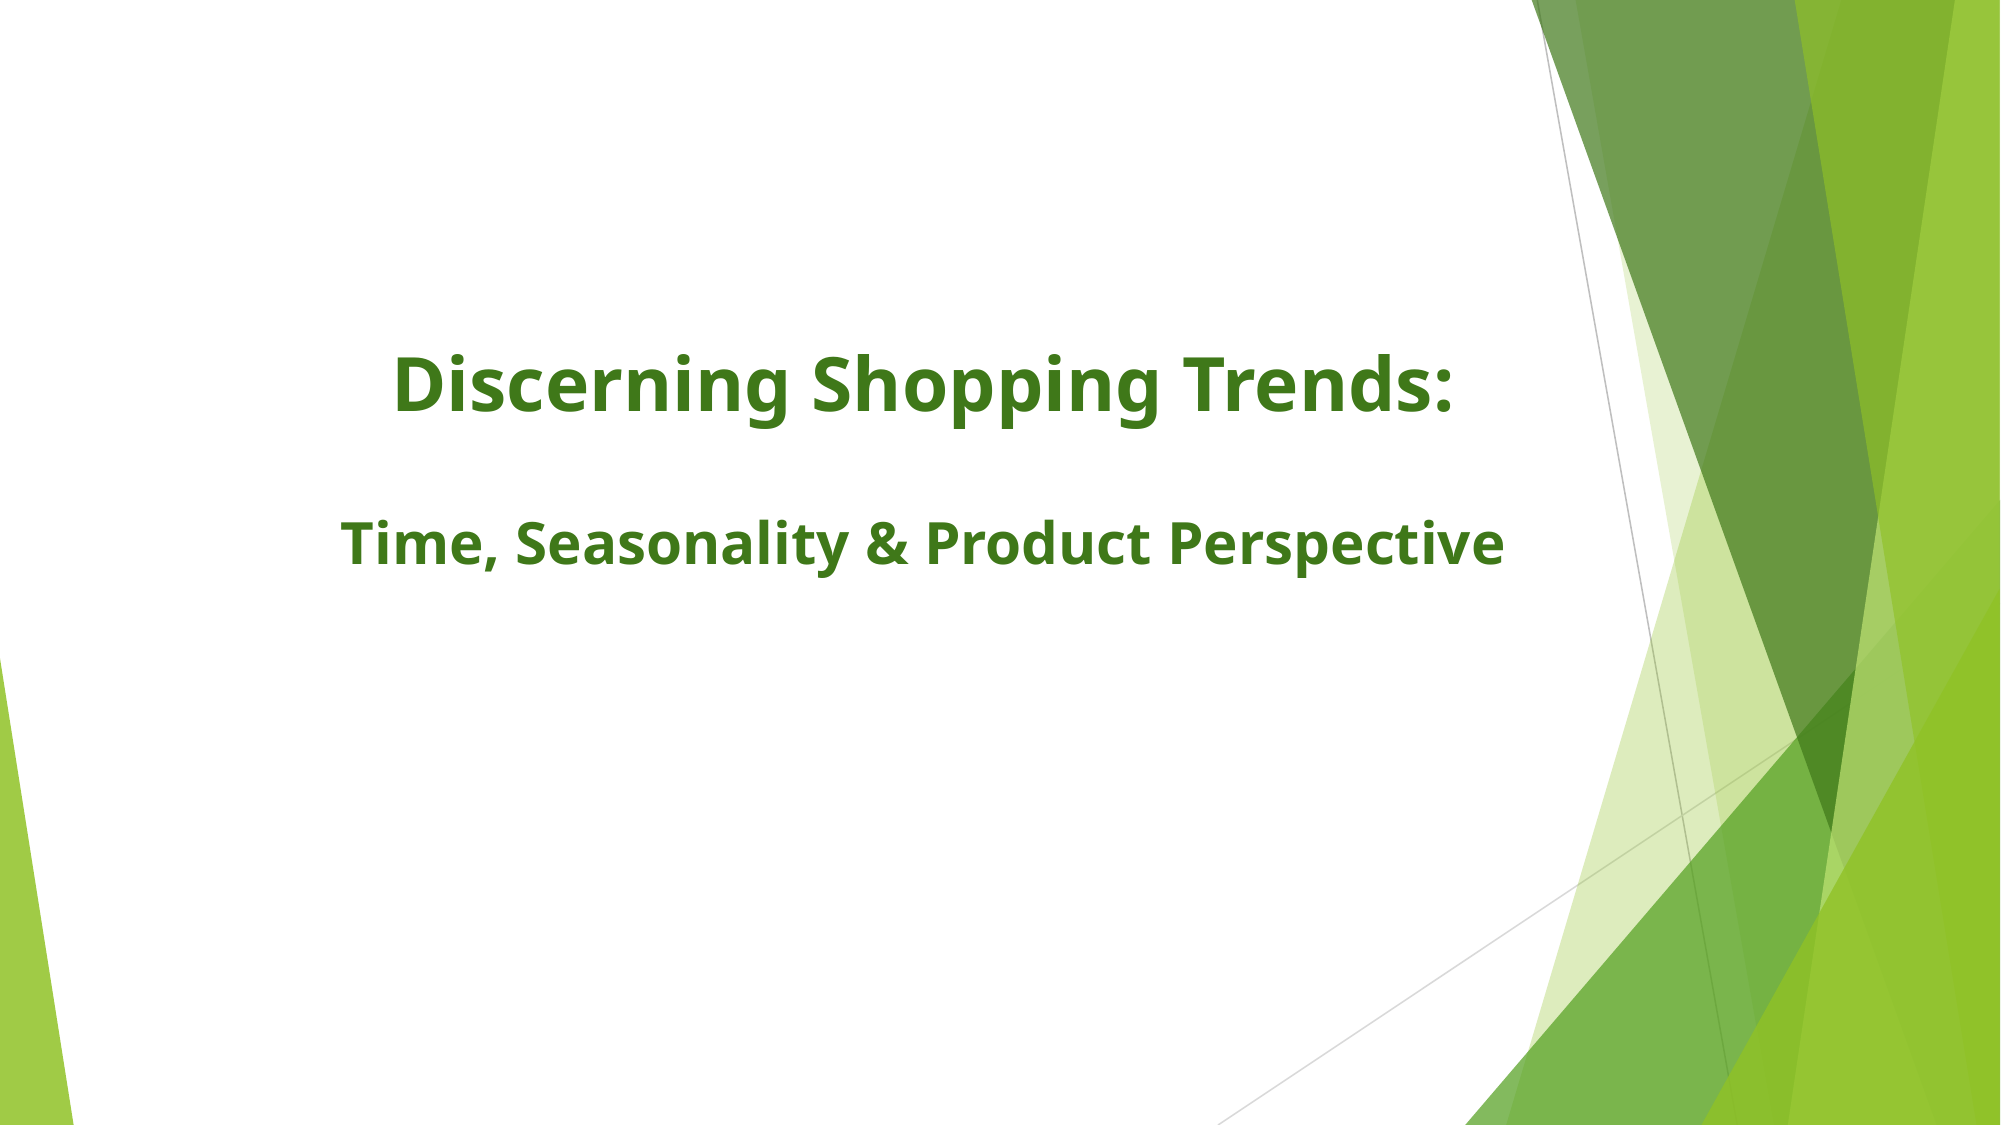

Discerning Shopping Trends:
Time, Seasonality & Product Perspective